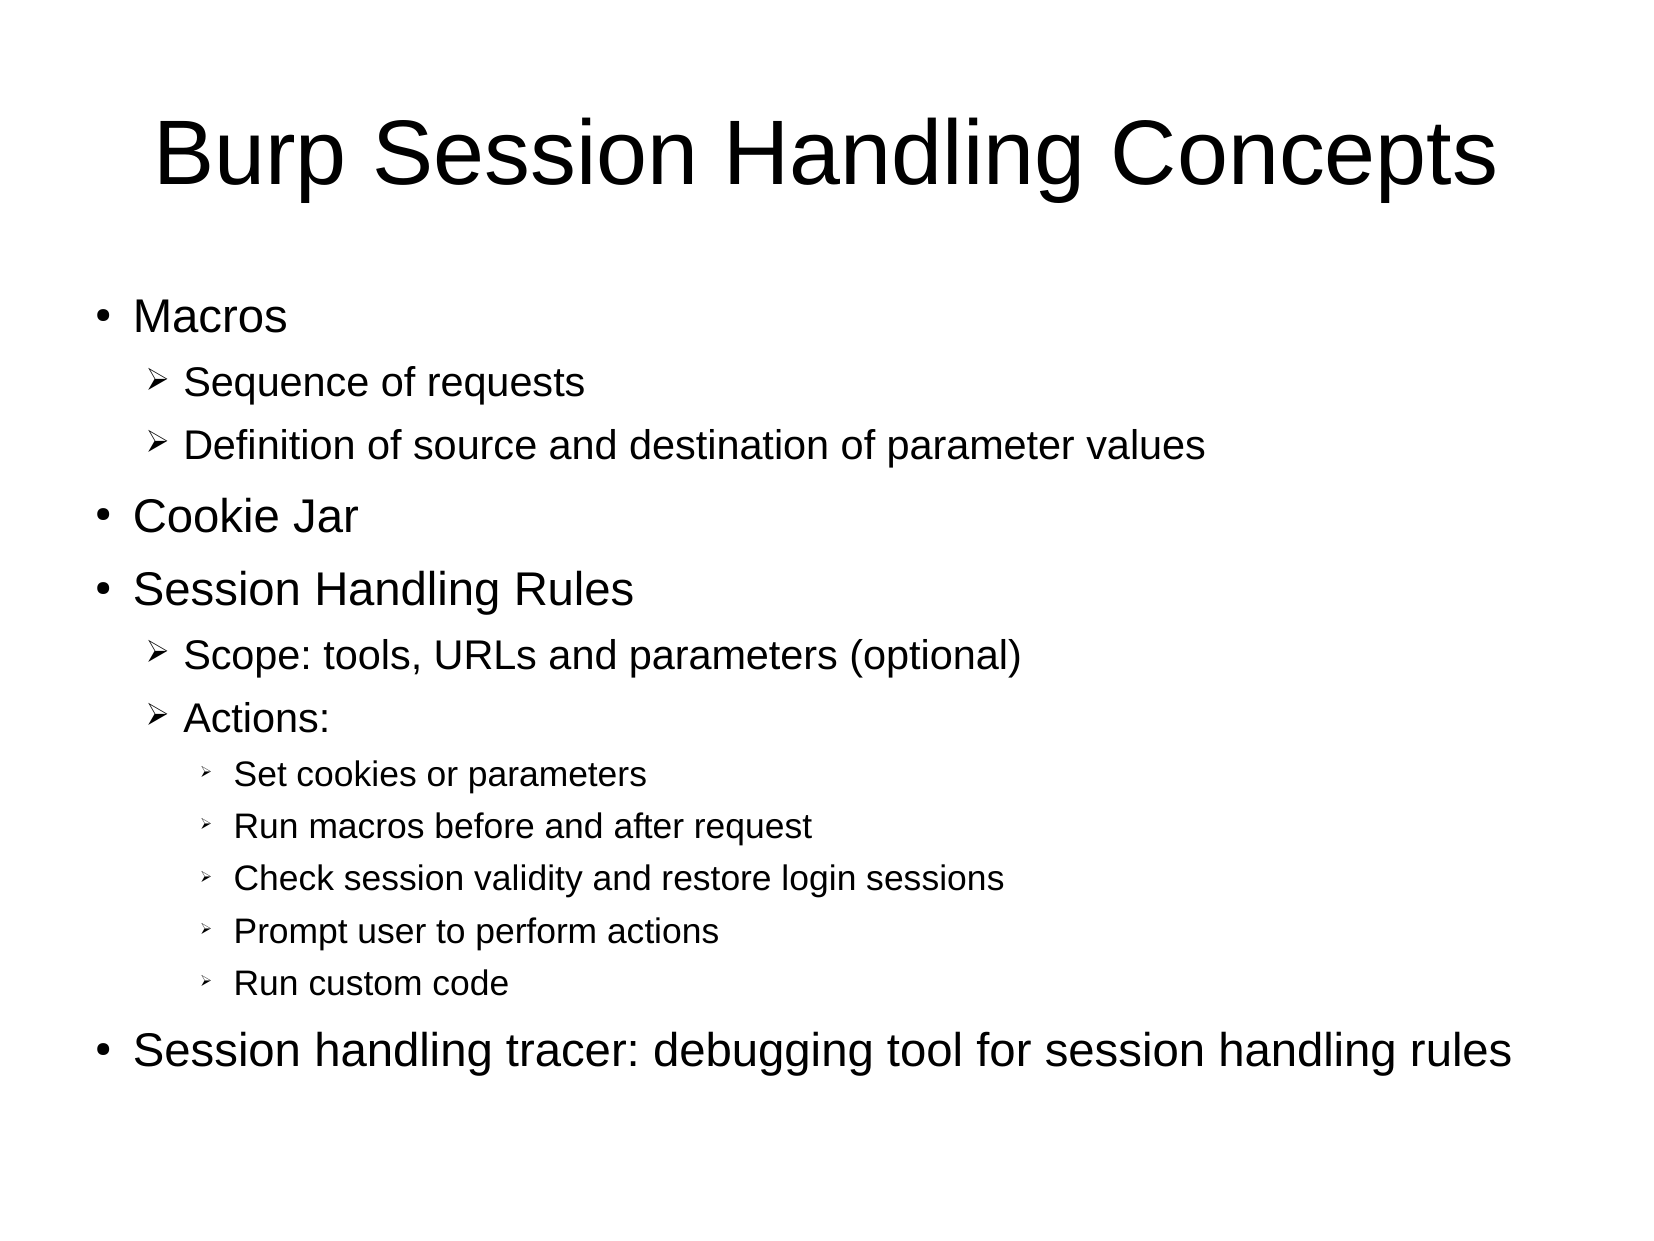

# Burp Session Handling Concepts
Macros
Sequence of requests
Definition of source and destination of parameter values
Cookie Jar
Session Handling Rules
Scope: tools, URLs and parameters (optional)
Actions:
Set cookies or parameters
Run macros before and after request
Check session validity and restore login sessions
Prompt user to perform actions
Run custom code
Session handling tracer: debugging tool for session handling rules